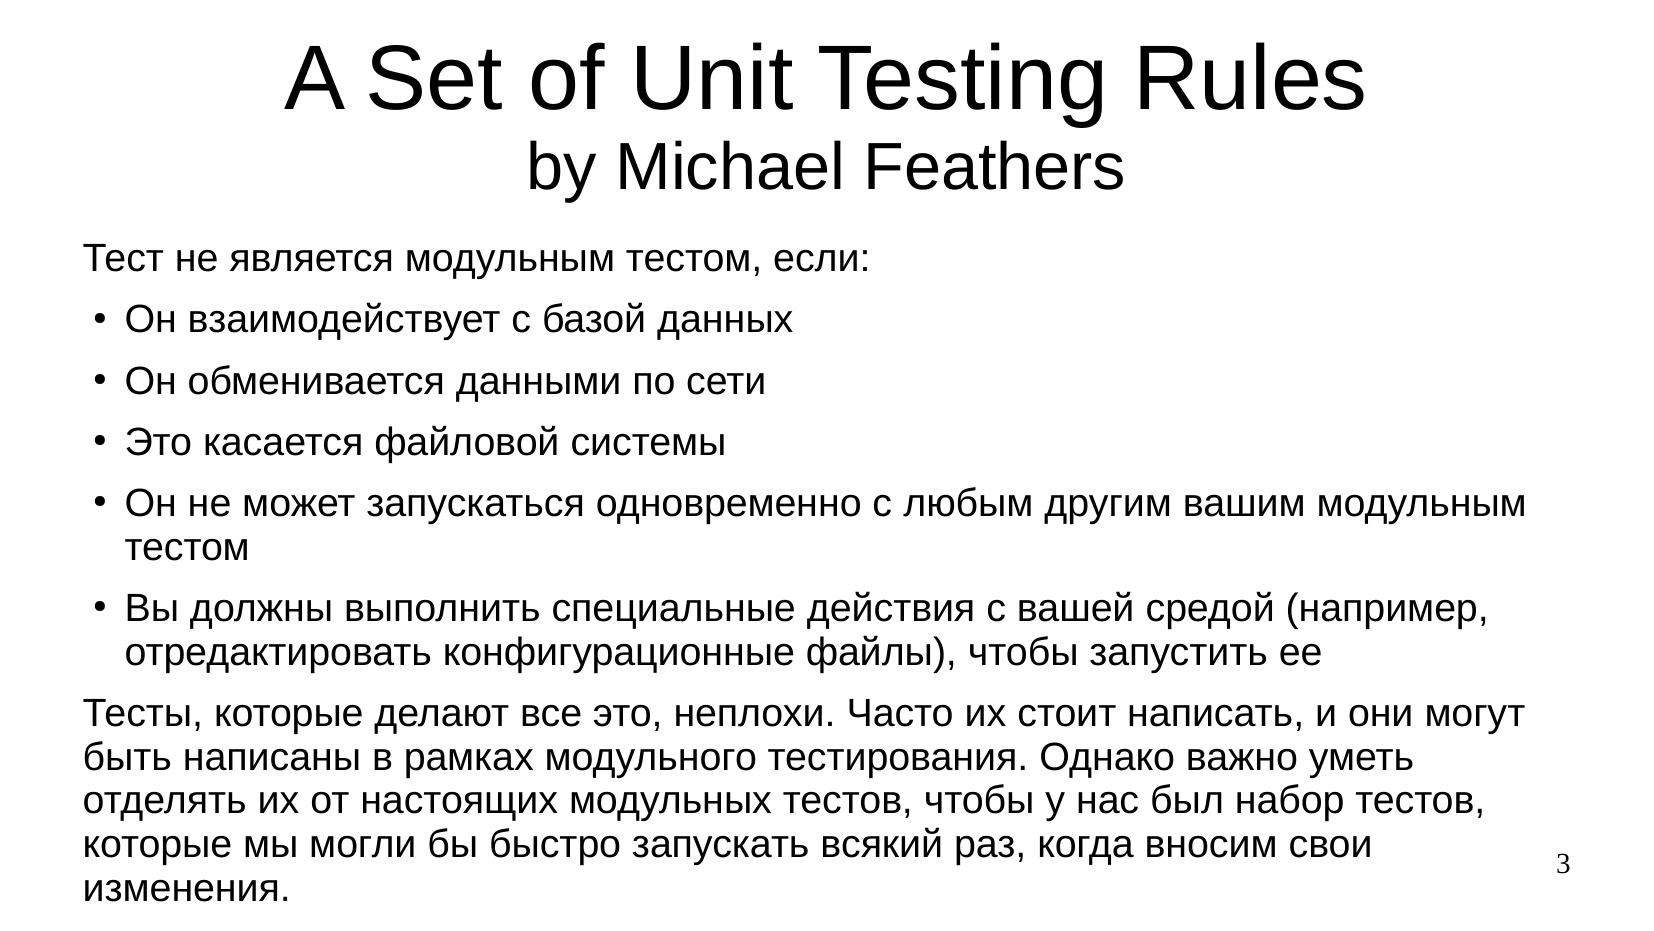

# A Set of Unit Testing Rules by Michael Feathers
Тест не является модульным тестом, если:
Он взаимодействует с базой данных
Он обменивается данными по сети
Это касается файловой системы
Он не может запускаться одновременно с любым другим вашим модульным тестом
Вы должны выполнить специальные действия с вашей средой (например, отредактировать конфигурационные файлы), чтобы запустить ее
Тесты, которые делают все это, неплохи. Часто их стоит написать, и они могут быть написаны в рамках модульного тестирования. Однако важно уметь отделять их от настоящих модульных тестов, чтобы у нас был набор тестов, которые мы могли бы быстро запускать всякий раз, когда вносим свои изменения.
3